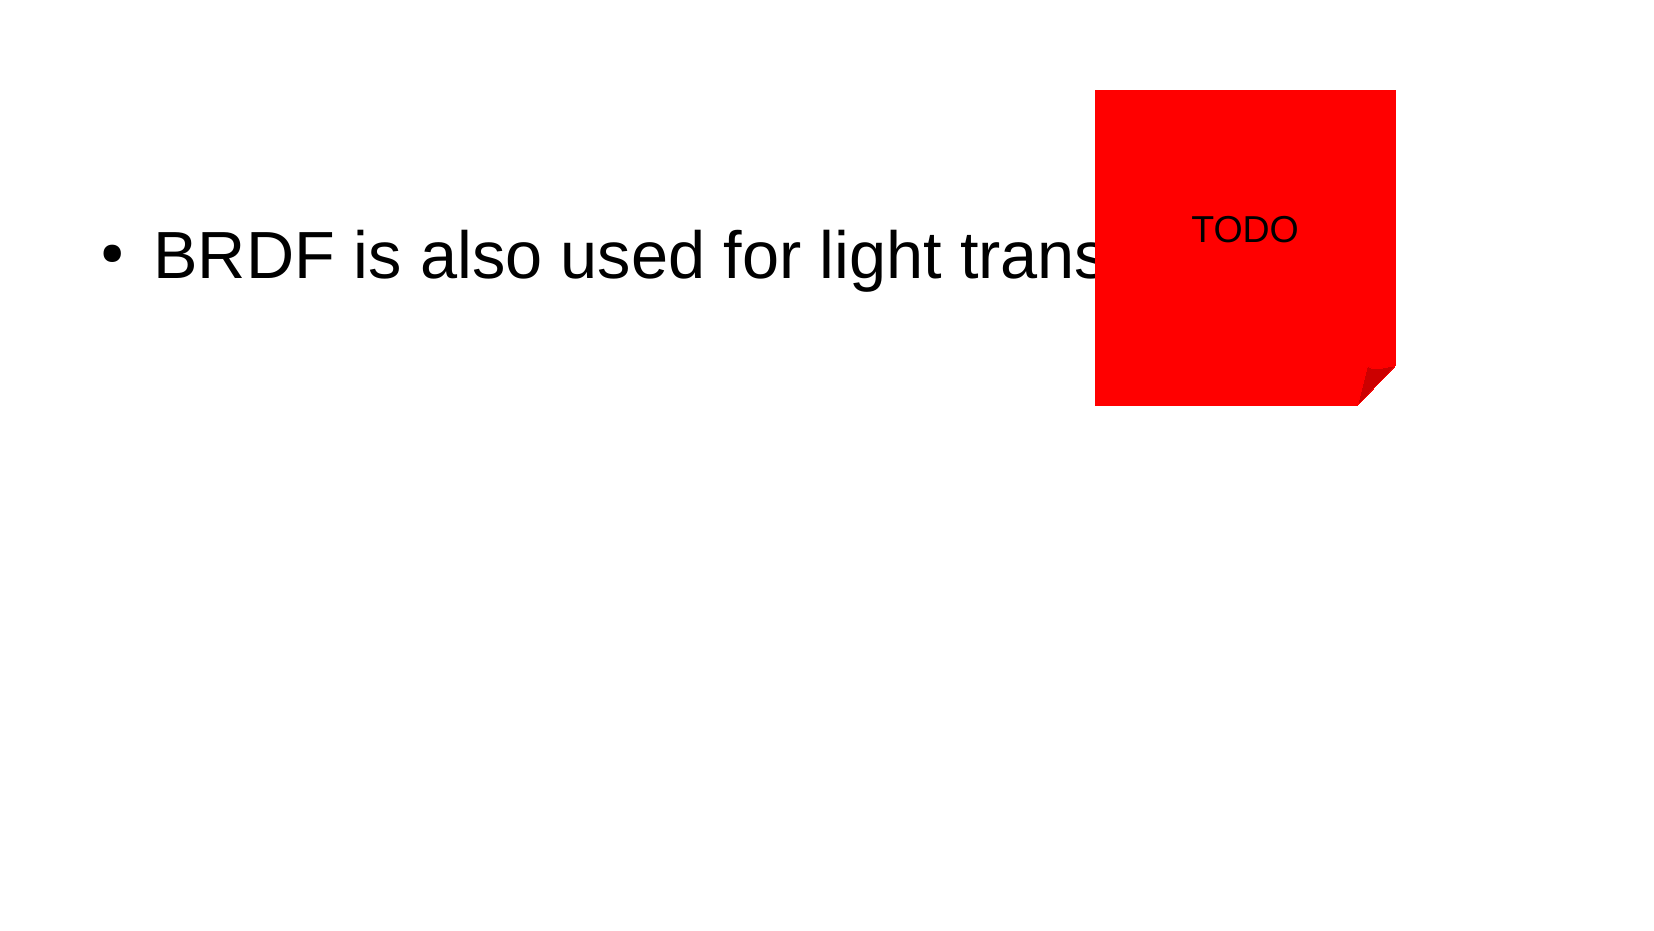

#
TODO
BRDF is also used for light transport!